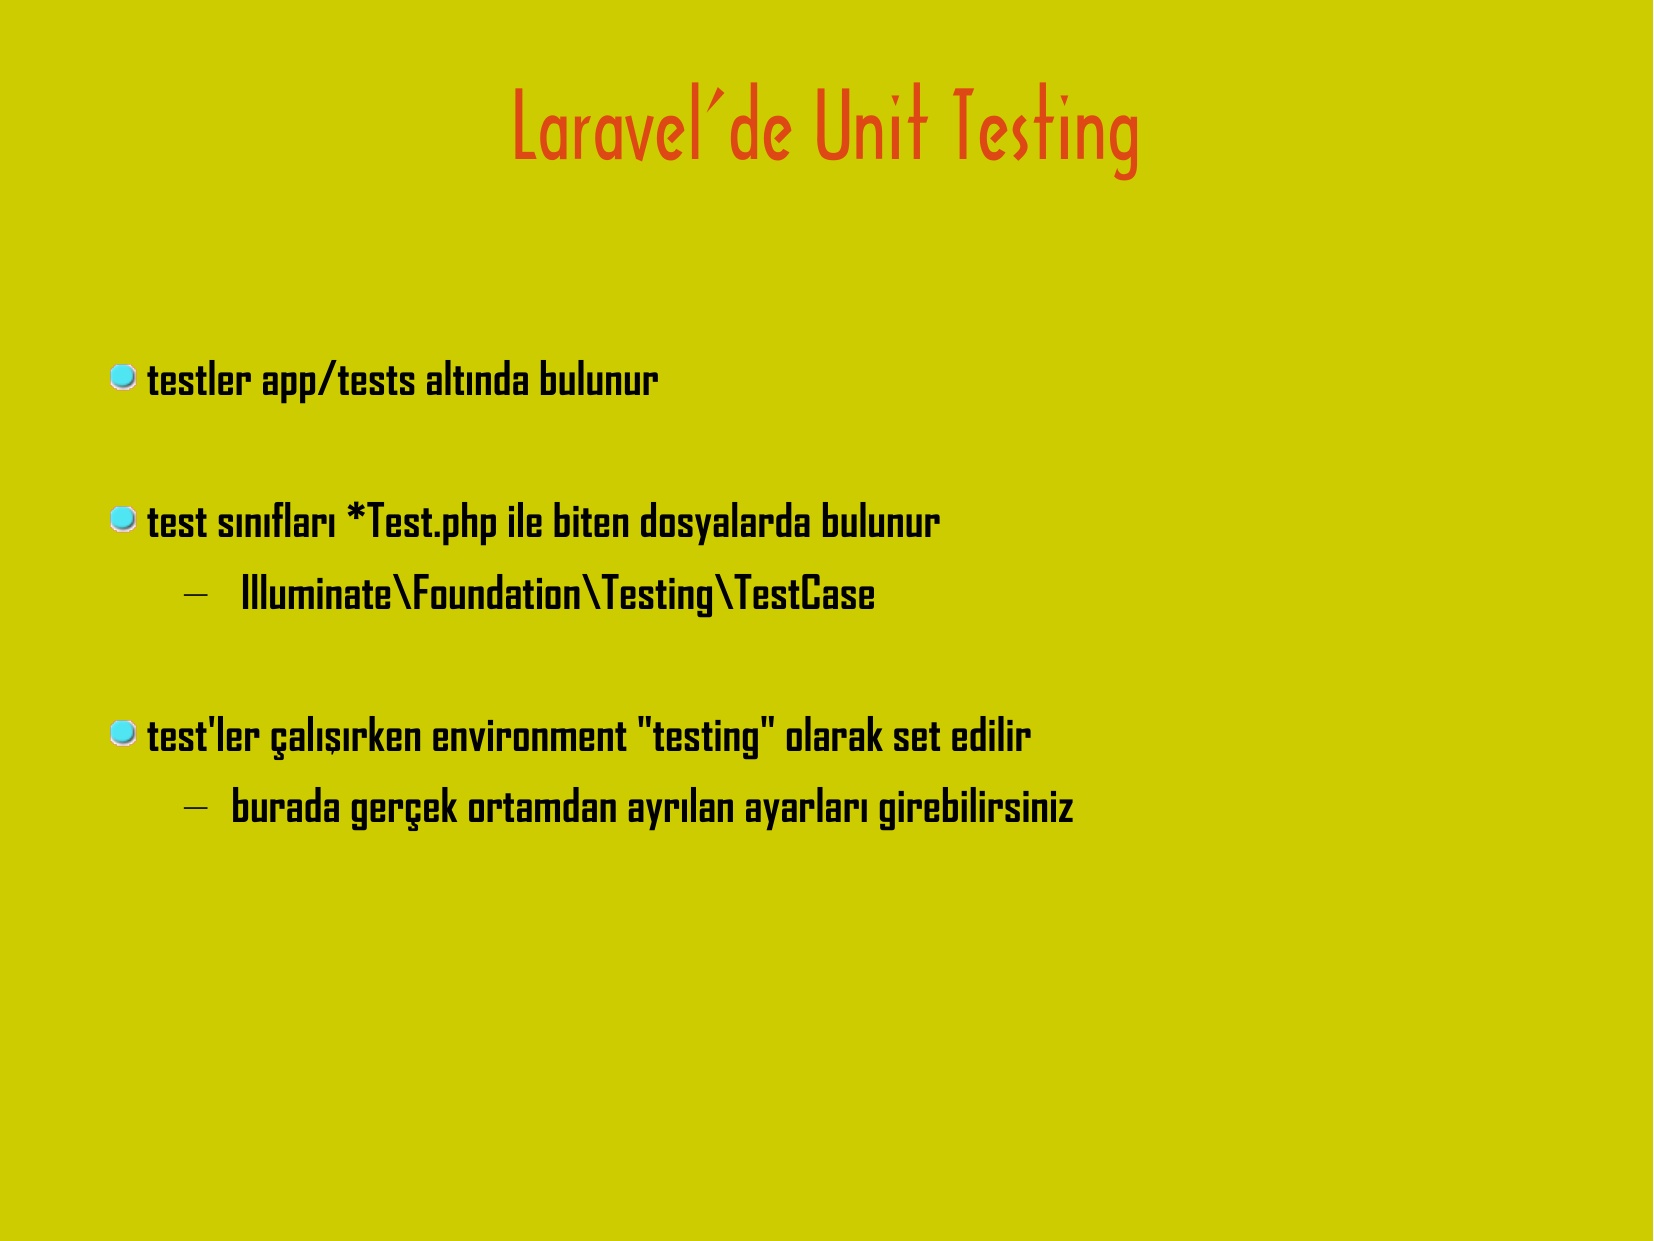

Laravel'de Unit Testing
 testler app/tests altında bulunur
 test sınıfları *Test.php ile biten dosyalarda bulunur
 Illuminate\Foundation\Testing\TestCase
 test'ler çalışırken environment "testing" olarak set edilir
burada gerçek ortamdan ayrılan ayarları girebilirsiniz